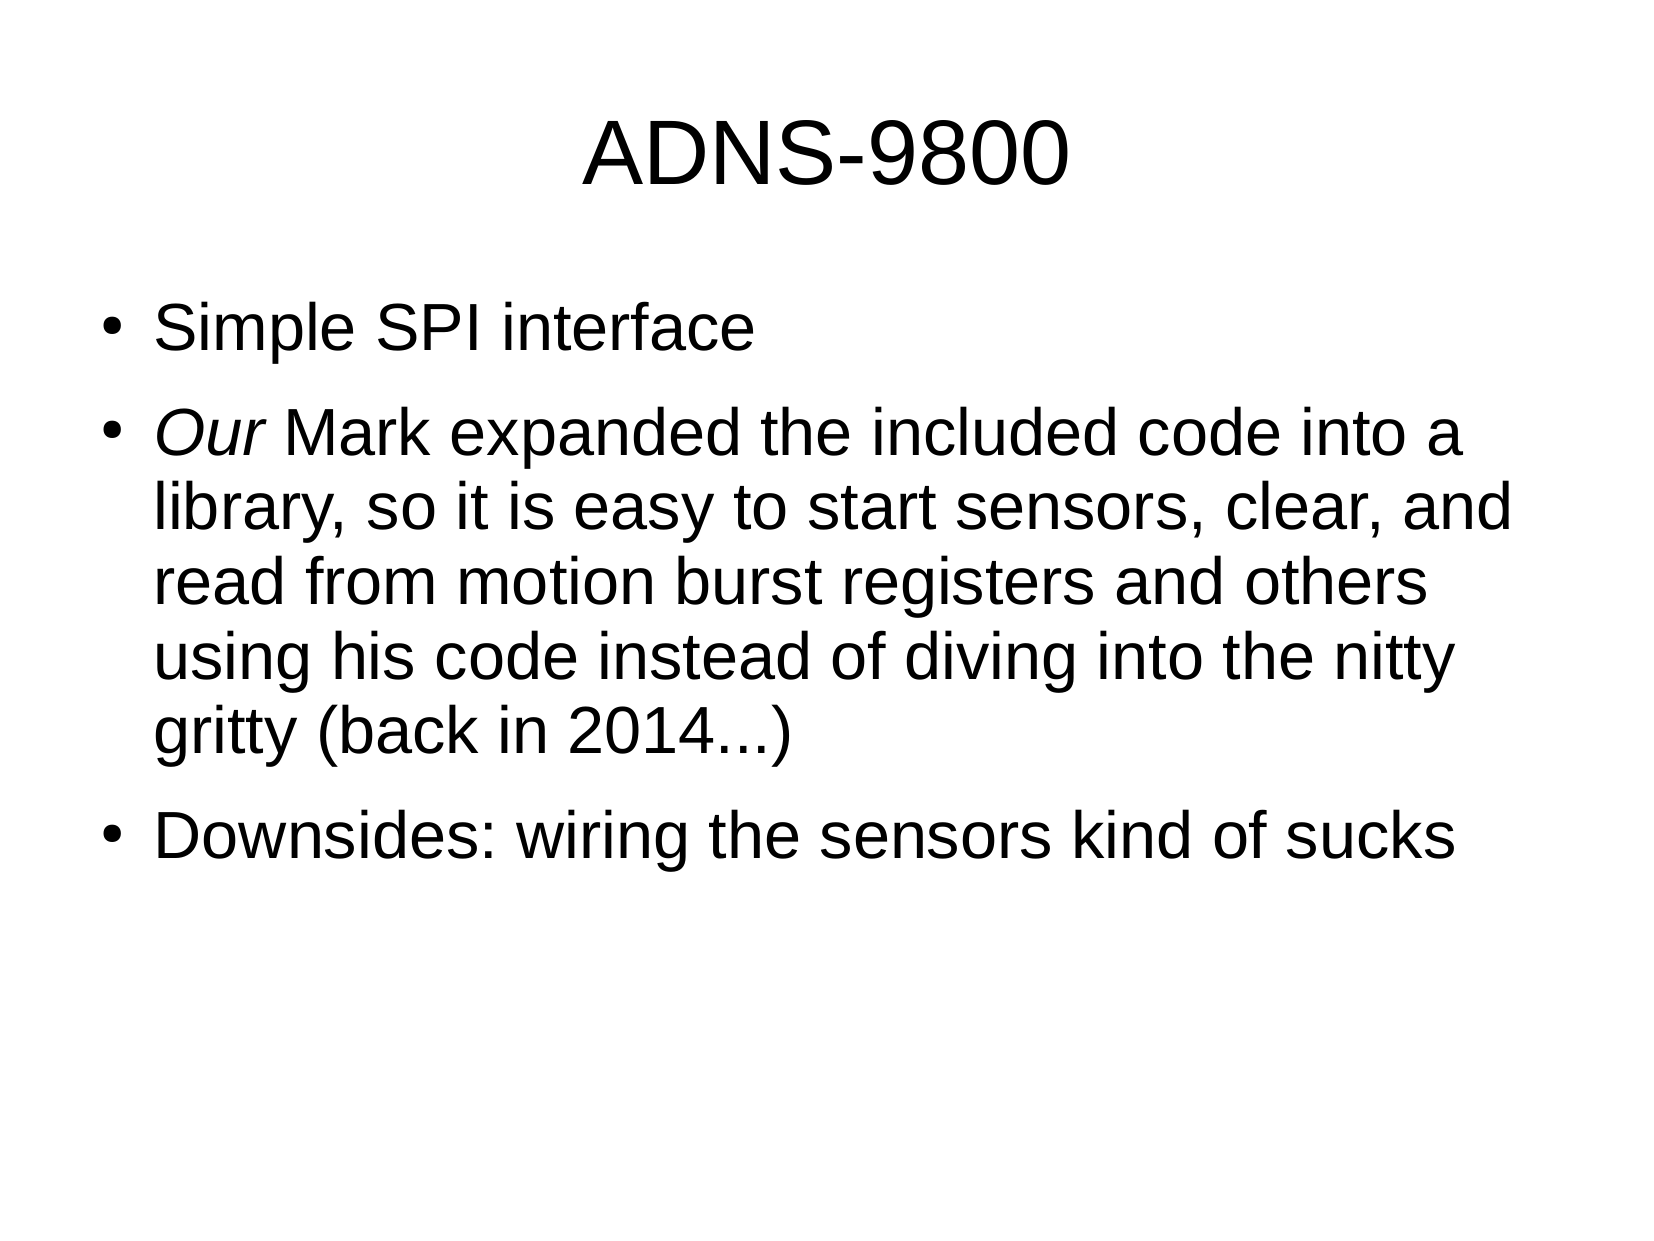

# ADNS-9800
Simple SPI interface
Our Mark expanded the included code into a library, so it is easy to start sensors, clear, and read from motion burst registers and others using his code instead of diving into the nitty gritty (back in 2014...)
Downsides: wiring the sensors kind of sucks